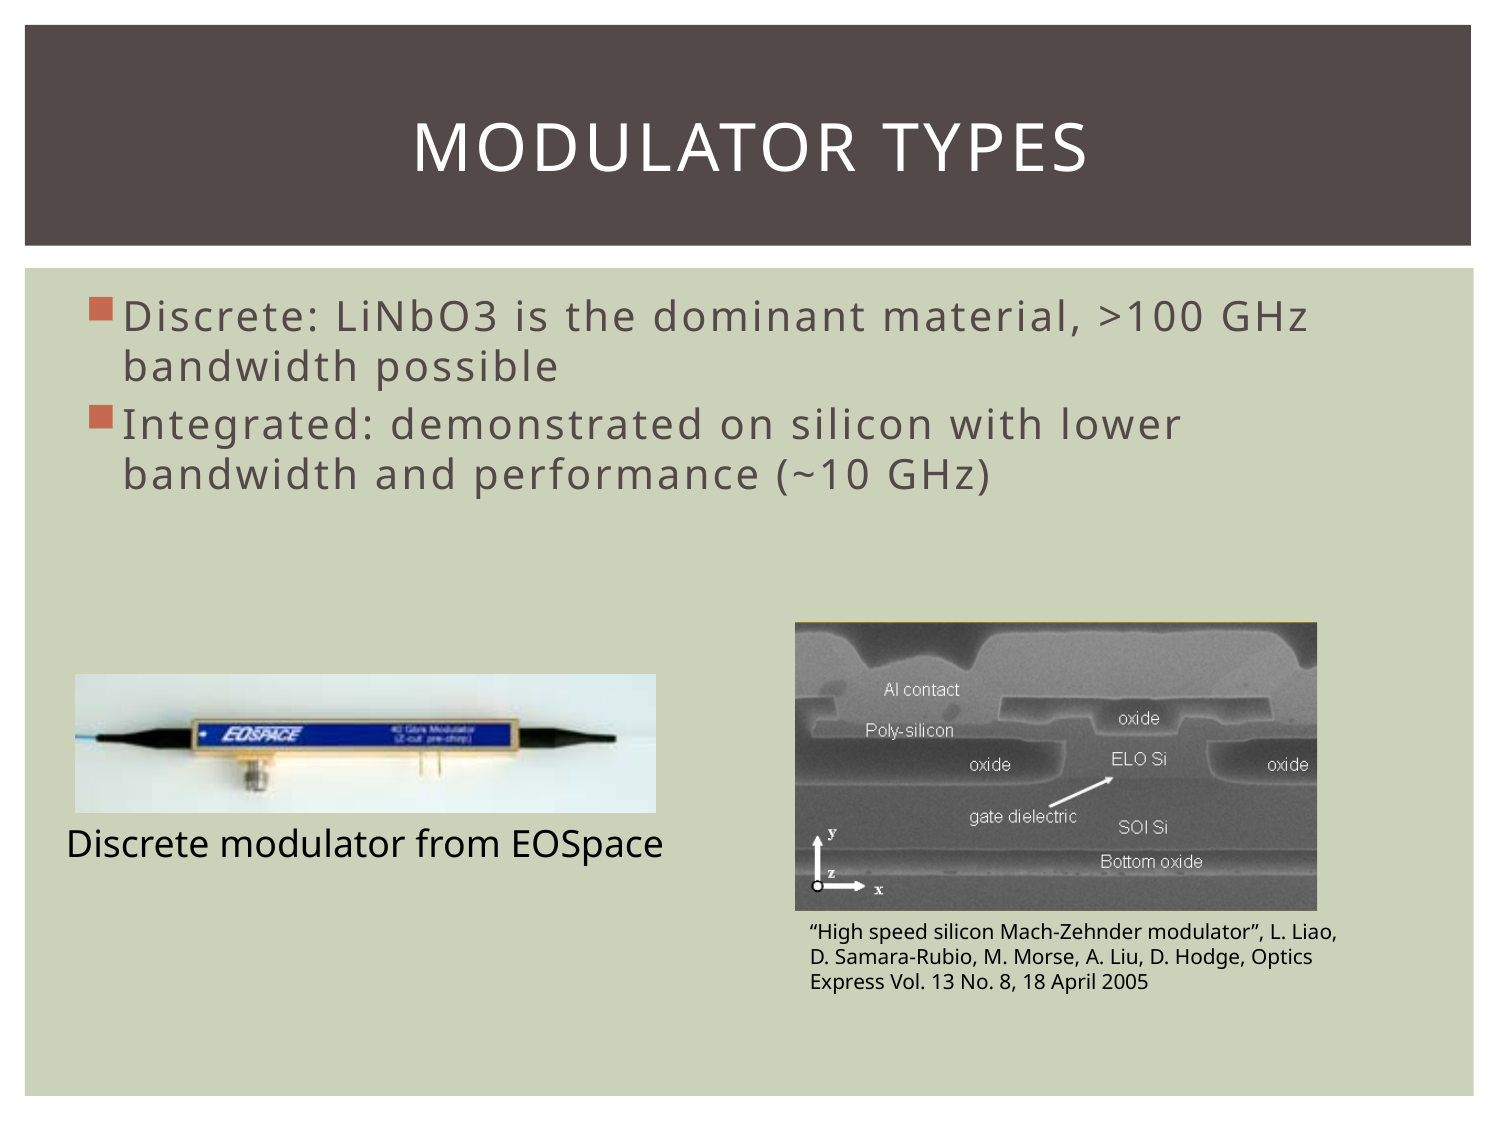

Modulator types
# Discrete: LiNbO3 is the dominant material, >100 GHz bandwidth possible
Integrated: demonstrated on silicon with lower bandwidth and performance (~10 GHz)
Discrete modulator from EOSpace
“High speed silicon Mach-Zehnder modulator”, L. Liao, D. Samara-Rubio, M. Morse, A. Liu, D. Hodge, Optics Express Vol. 13 No. 8, 18 April 2005